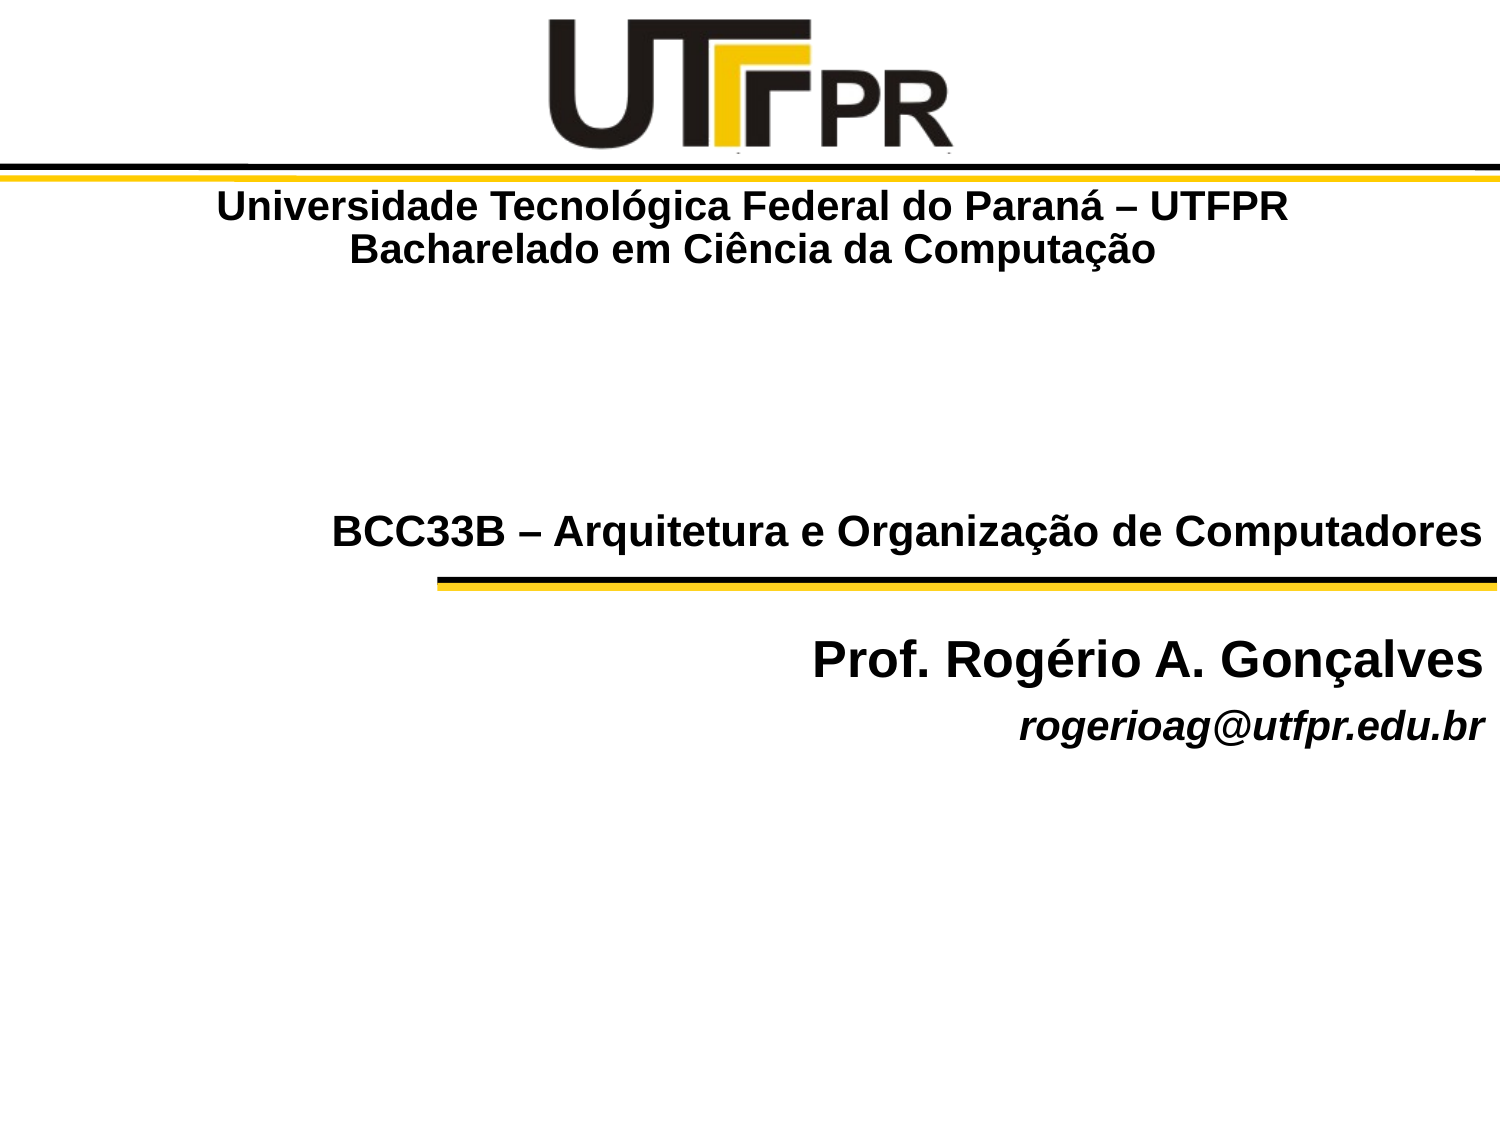

Universidade Tecnológica Federal do Paraná – UTFPR
Bacharelado em Ciência da Computação
BCC33B – Arquitetura e Organização de Computadores
# Prof. Rogério A. Gonçalves
rogerioag@utfpr.edu.br